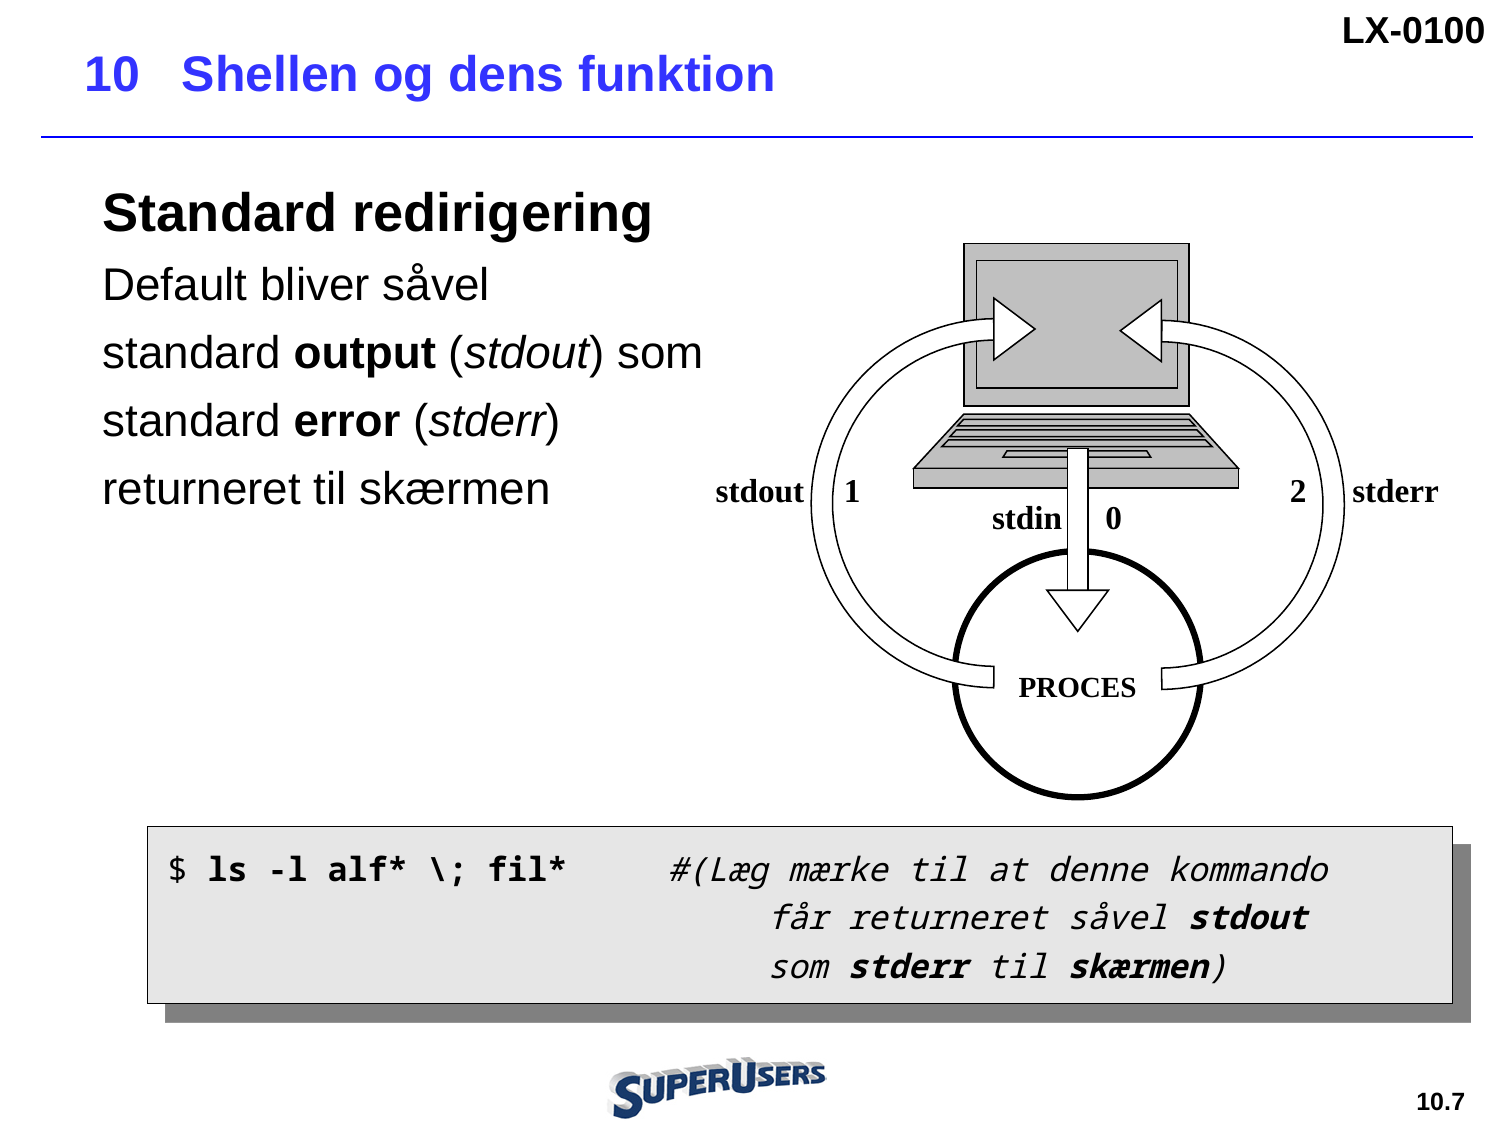

# 10 Shellen og dens funktion
Standard redirigering
Default bliver såvel
standard output (stdout) som
standard error (stderr)
returneret til skærmen
stdout
1
2
stderr
stdin
0
PROCES
 $ ls -l alf* \; fil* #(Læg mærke til at denne kommando
 				 får returneret såvel stdout
				 som stderr til skærmen)